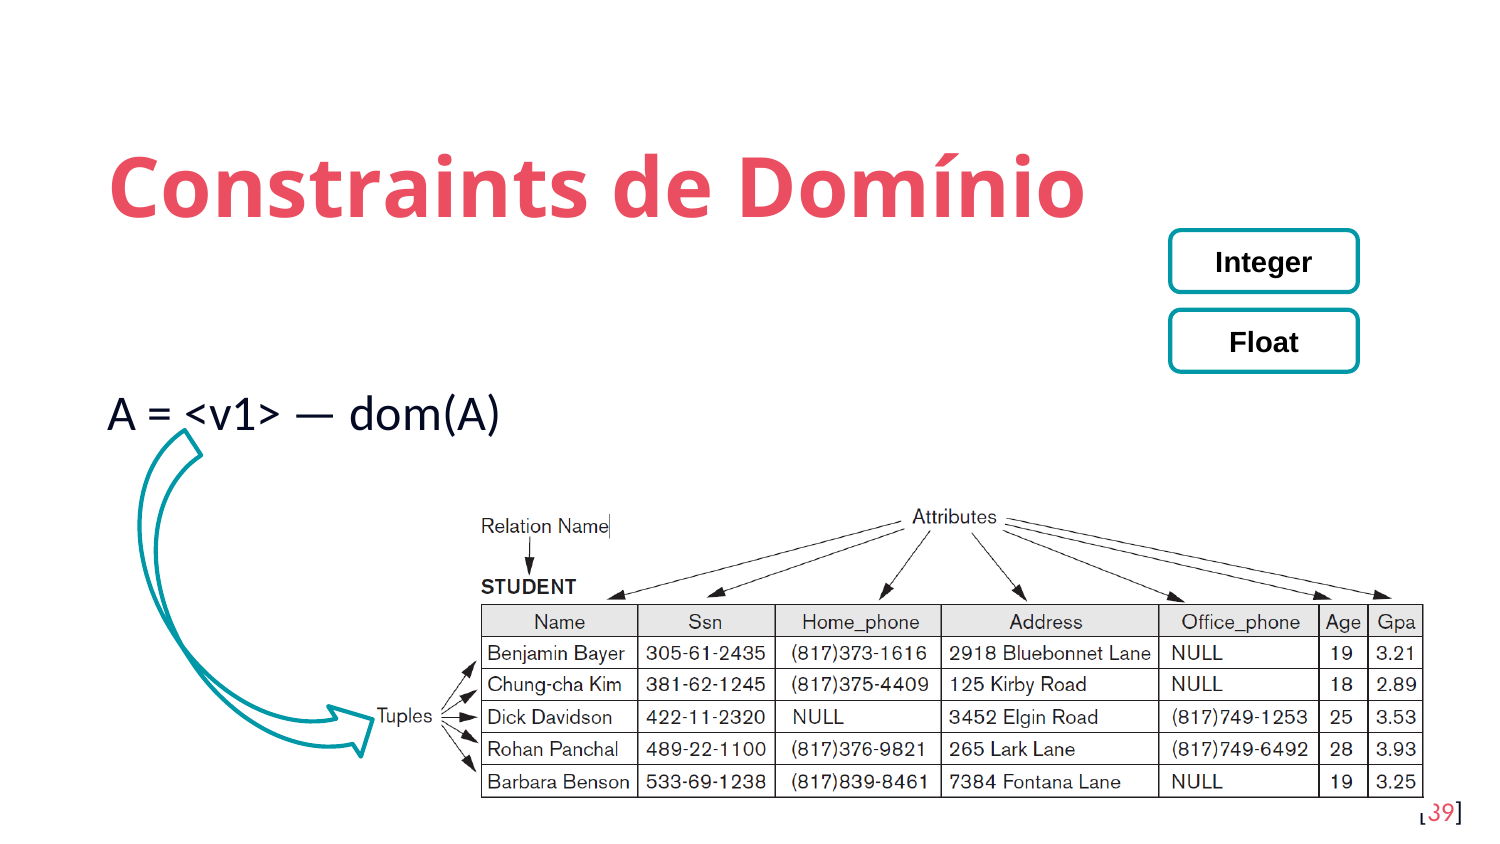

Constraints de Domínio
Integer
A = <v1> — dom(A)
Float